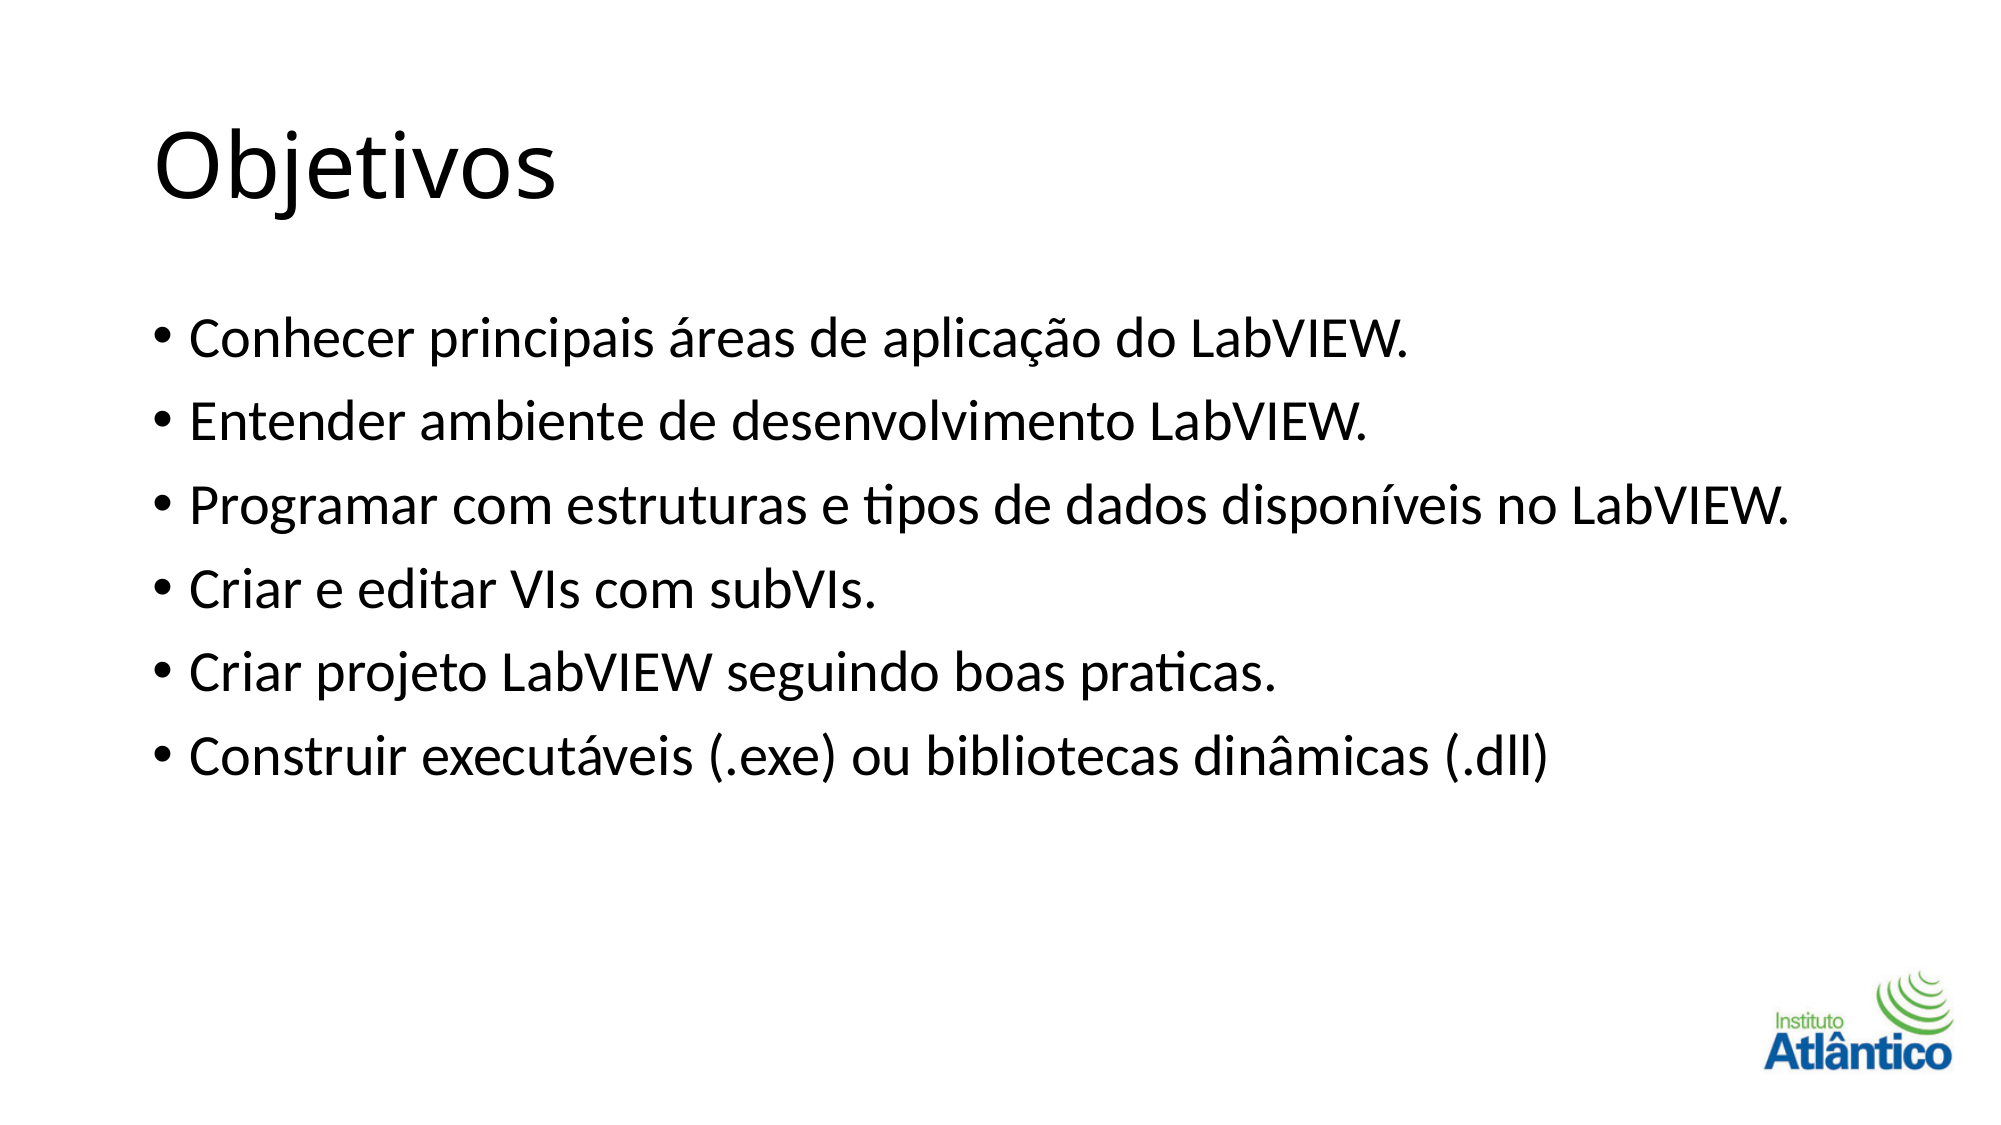

# Objetivos
Conhecer principais áreas de aplicação do LabVIEW.
Entender ambiente de desenvolvimento LabVIEW.
Programar com estruturas e tipos de dados disponíveis no LabVIEW.
Criar e editar VIs com subVIs.
Criar projeto LabVIEW seguindo boas praticas.
Construir executáveis (.exe) ou bibliotecas dinâmicas (.dll)